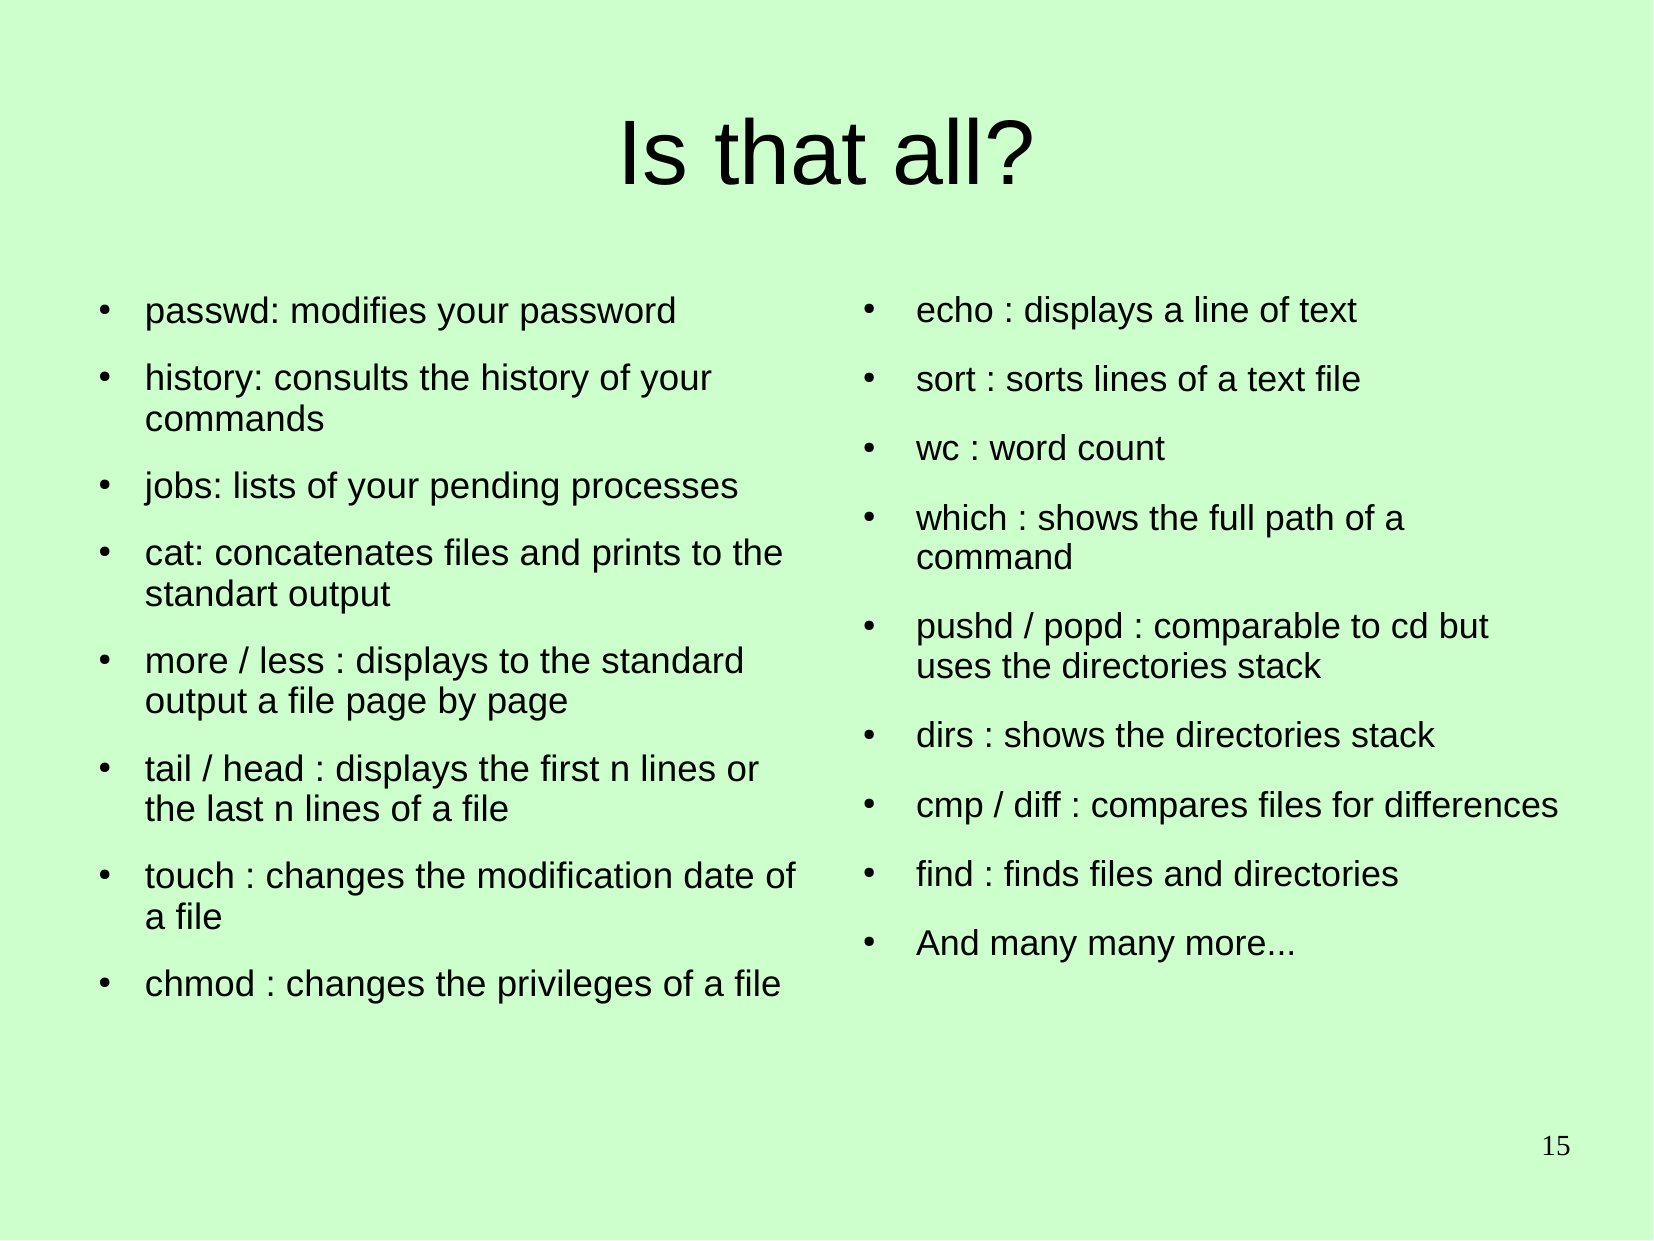

# Is that all?
passwd: modifies your password
history: consults the history of your commands
jobs: lists of your pending processes
cat: concatenates files and prints to the standart output
more / less : displays to the standard output a file page by page
tail / head : displays the first n lines or the last n lines of a file
touch : changes the modification date of a file
chmod : changes the privileges of a file
echo : displays a line of text
sort : sorts lines of a text file
wc : word count
which : shows the full path of a command
pushd / popd : comparable to cd but uses the directories stack
dirs : shows the directories stack
cmp / diff : compares files for differences
find : finds files and directories
And many many more...
15